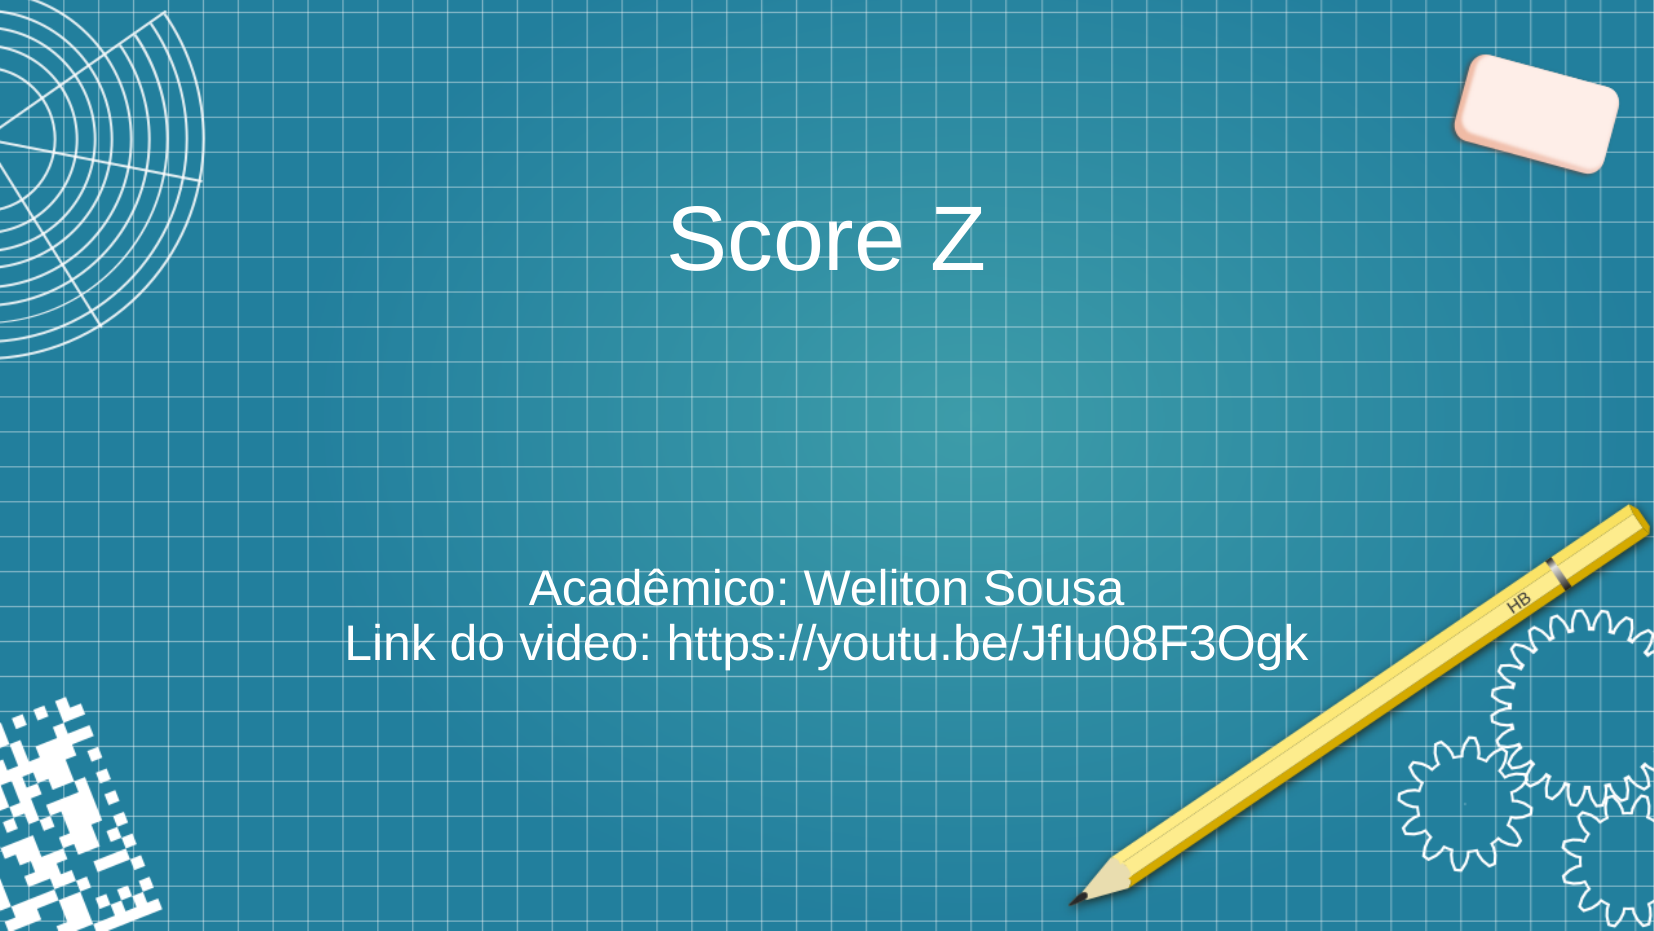

# Score Z
Acadêmico: Weliton Sousa
Link do video: https://youtu.be/JfIu08F3Ogk